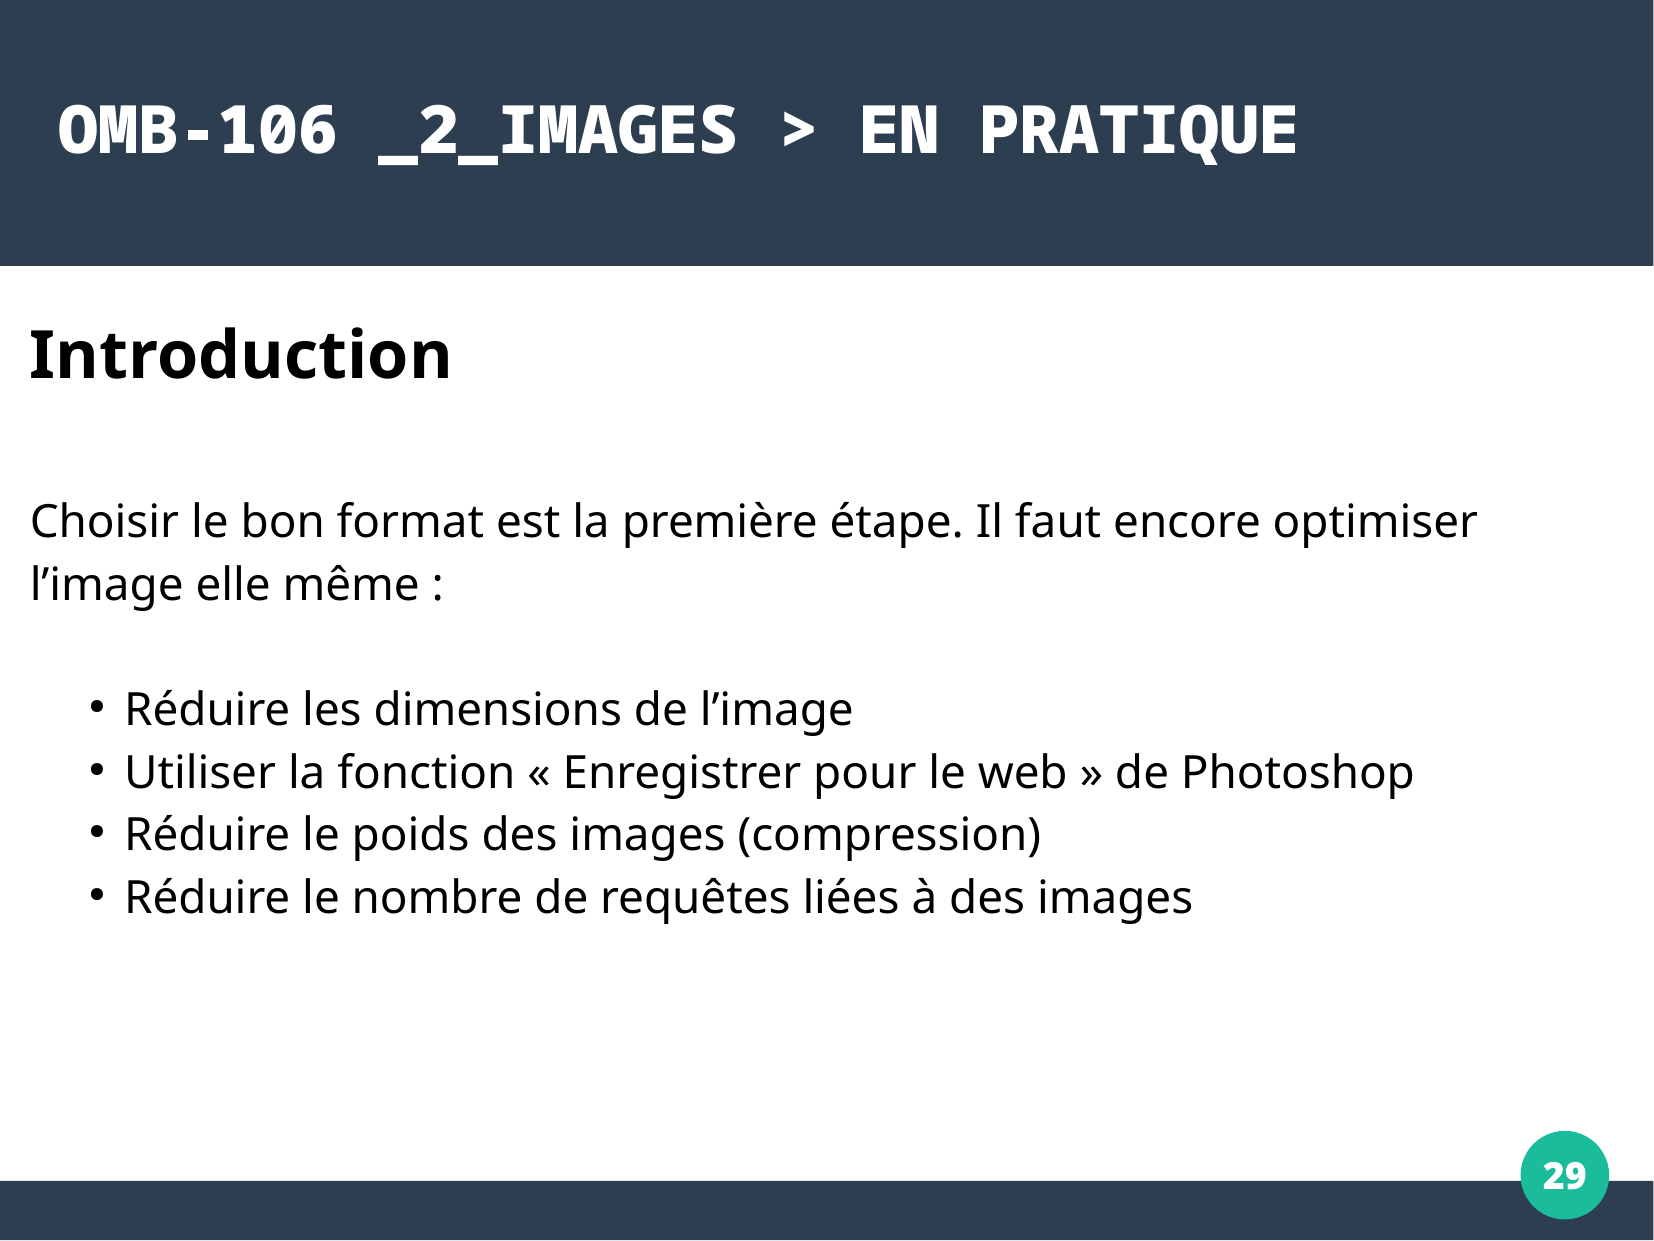

# OMB-106 _2_IMAGES > EN PRATIQUE
Introduction
Choisir le bon format est la première étape. Il faut encore optimiser l’image elle même :
Réduire les dimensions de l’image
Utiliser la fonction « Enregistrer pour le web » de Photoshop
Réduire le poids des images (compression)
Réduire le nombre de requêtes liées à des images
29